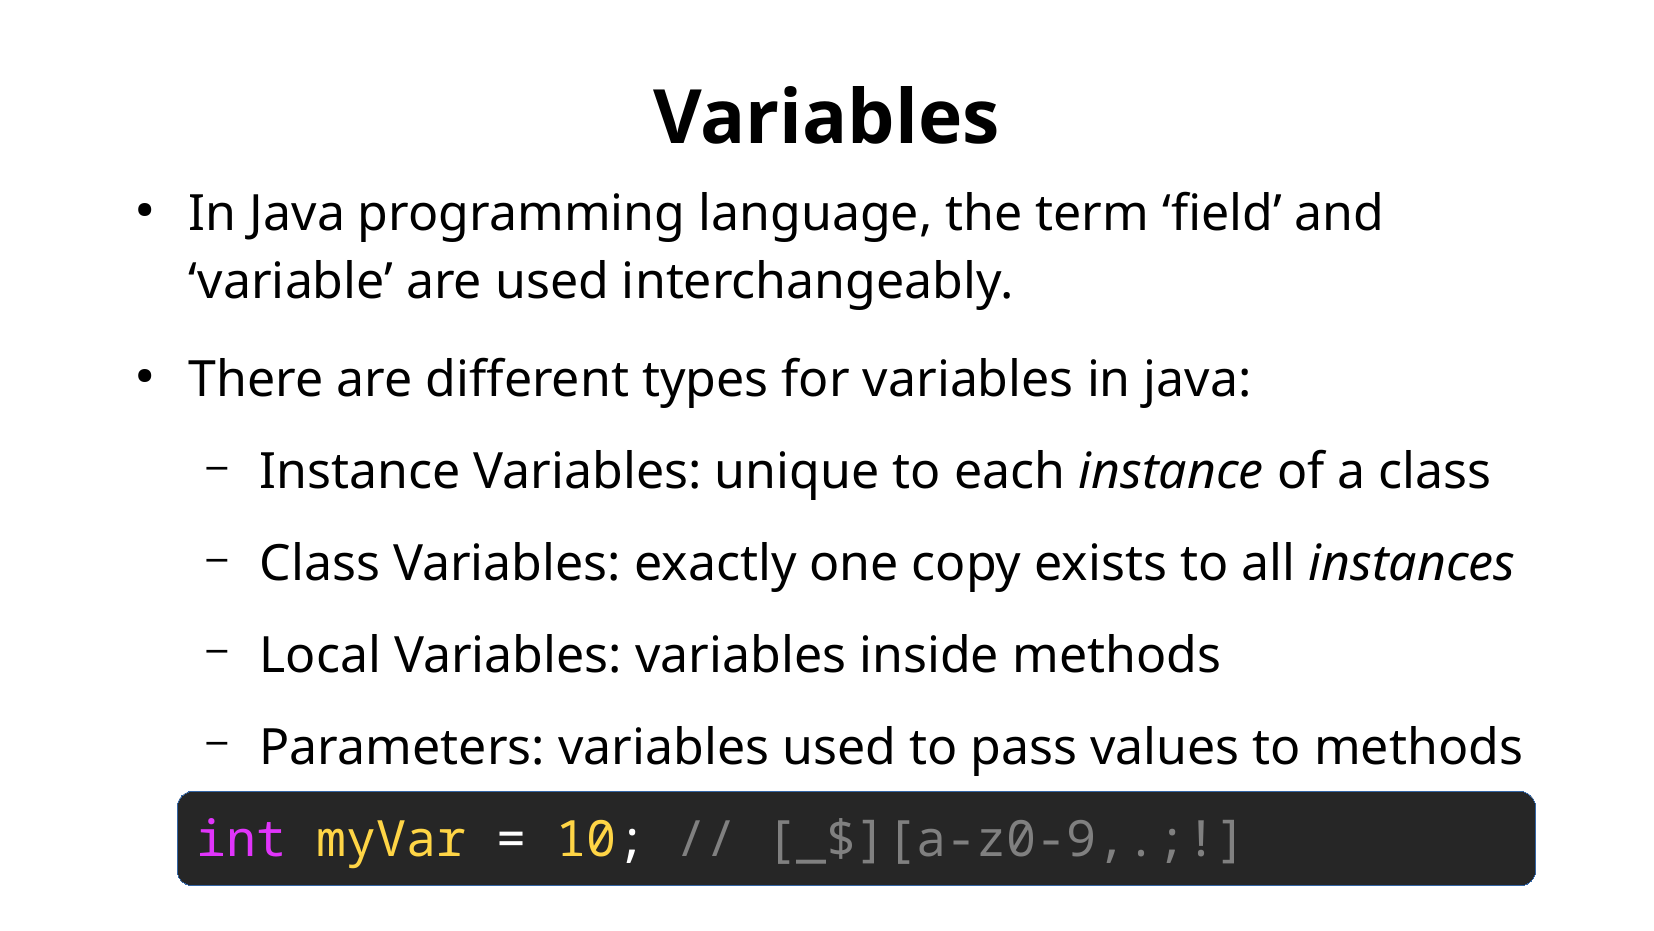

# Variables
In Java programming language, the term ‘field’ and ‘variable’ are used interchangeably.
There are different types for variables in java:
Instance Variables: unique to each instance of a class
Class Variables: exactly one copy exists to all instances
Local Variables: variables inside methods
Parameters: variables used to pass values to methods
int myVar = 10; // [_$][a-z0-9,.;!]